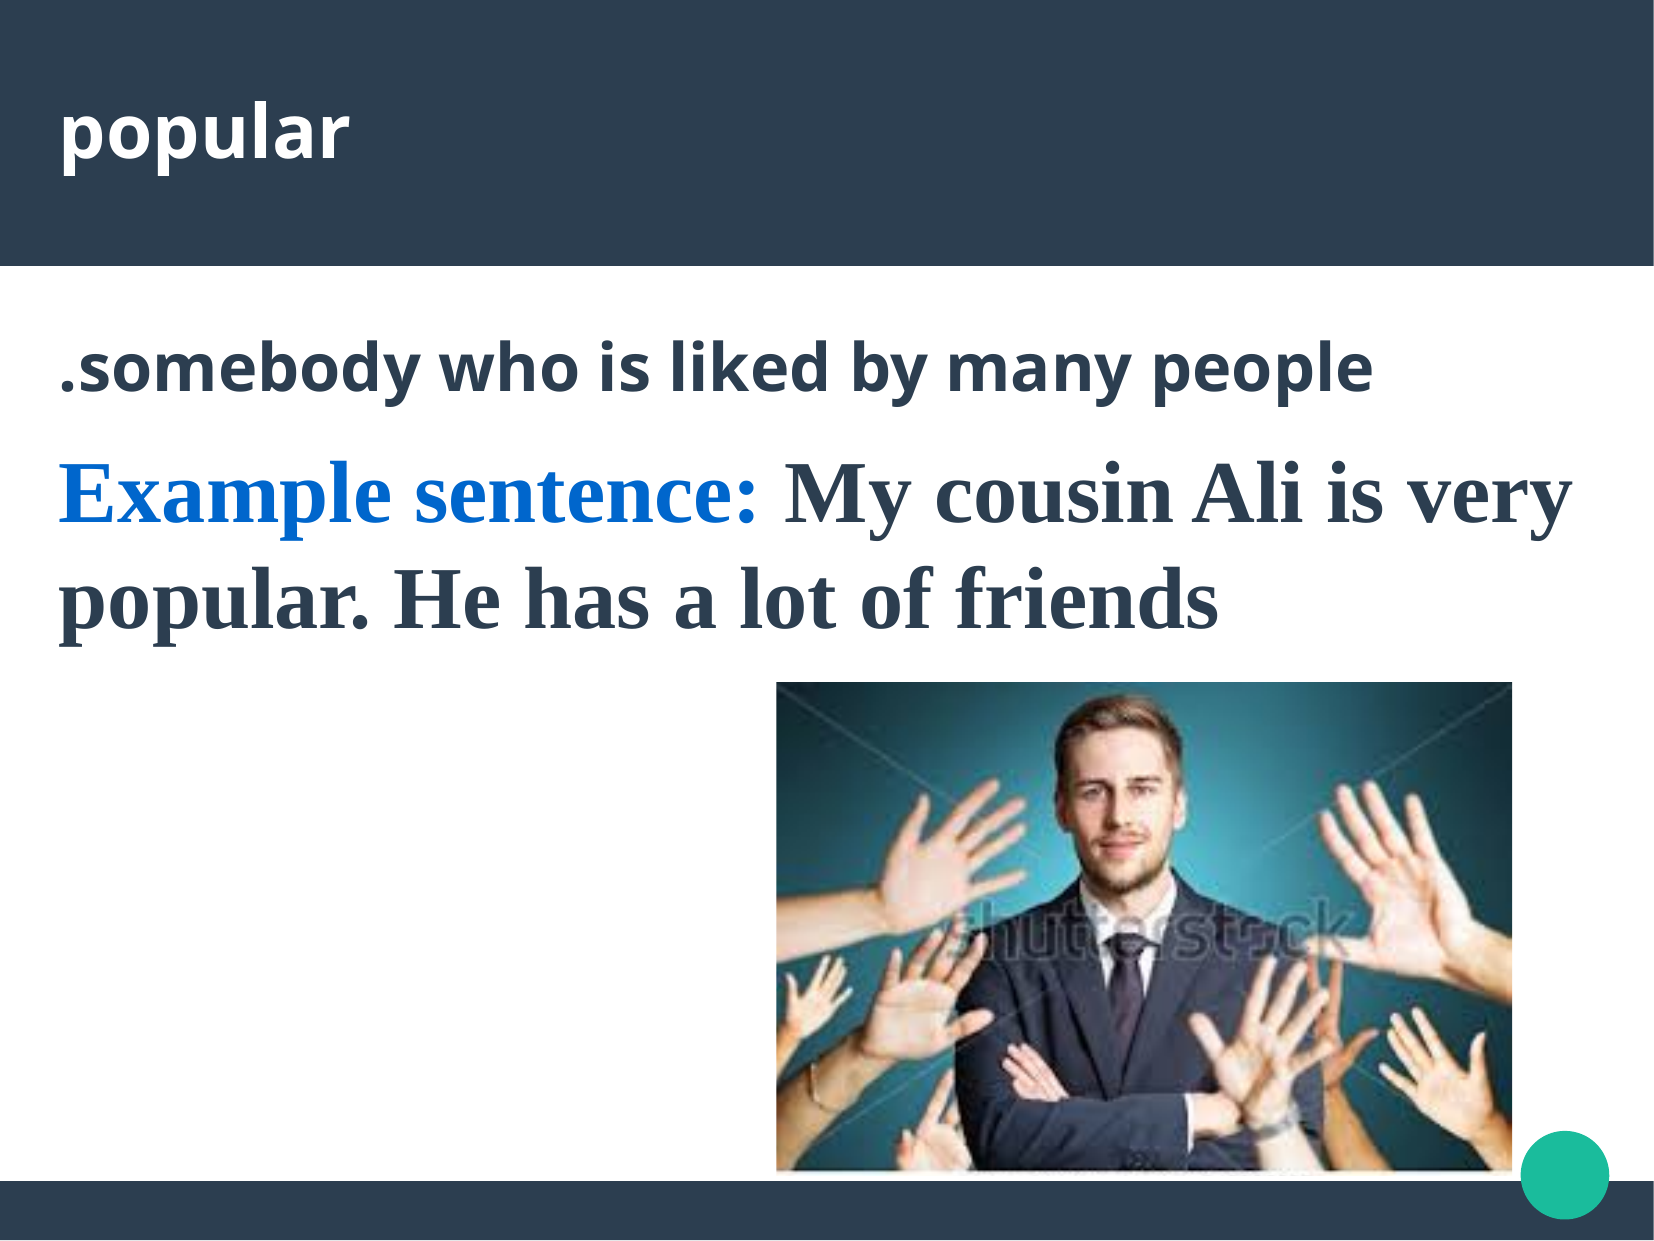

# popular
somebody who is liked by many people.
Example sentence: My cousin Ali is very popular. He has a lot of friends